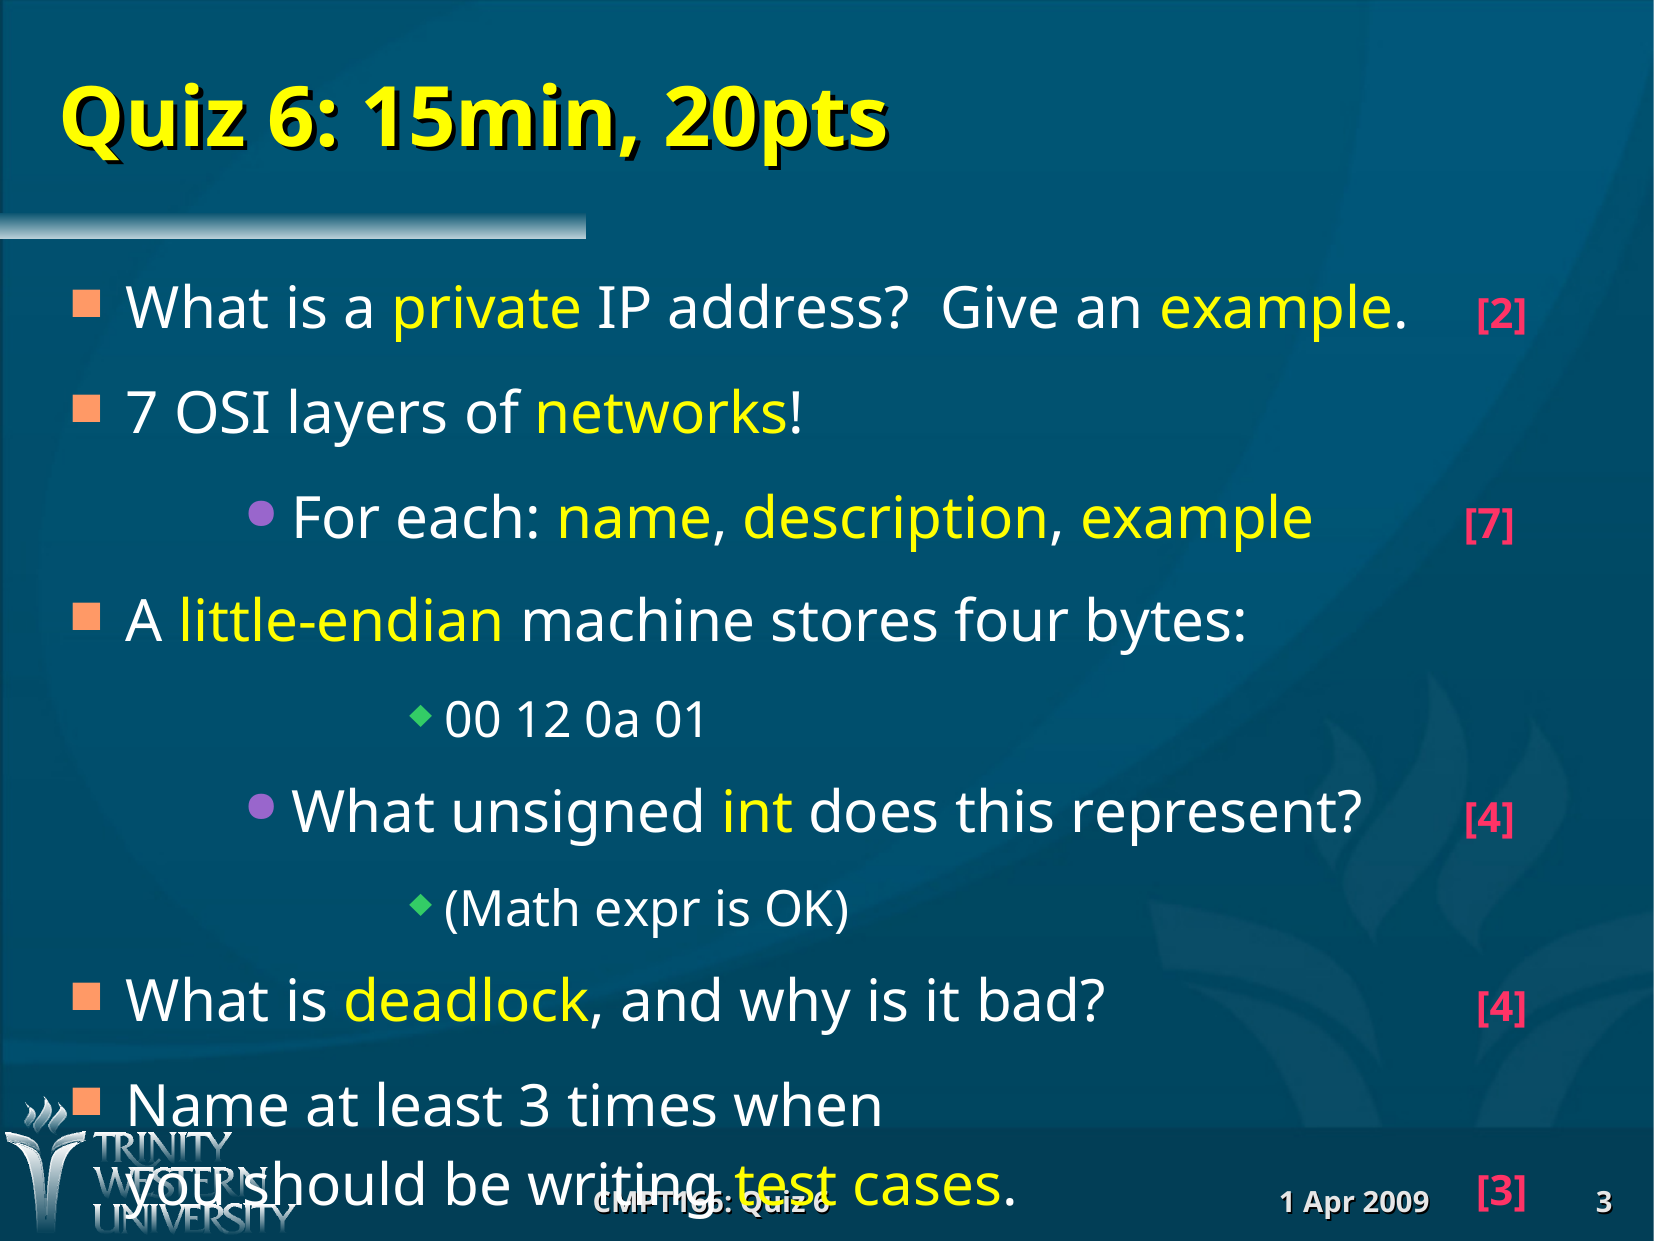

# Quiz 6: 15min, 20pts
What is a private IP address? Give an example.	[2]
7 OSI layers of networks!
For each: name, description, example		[7]
A little-endian machine stores four bytes:
00 12 0a 01
What unsigned int does this represent?		[4]
(Math expr is OK)
What is deadlock, and why is it bad?					[4]
Name at least 3 times when
you should be writing test cases.							[3]
CMPT166: Quiz 6
1 Apr 2009
3